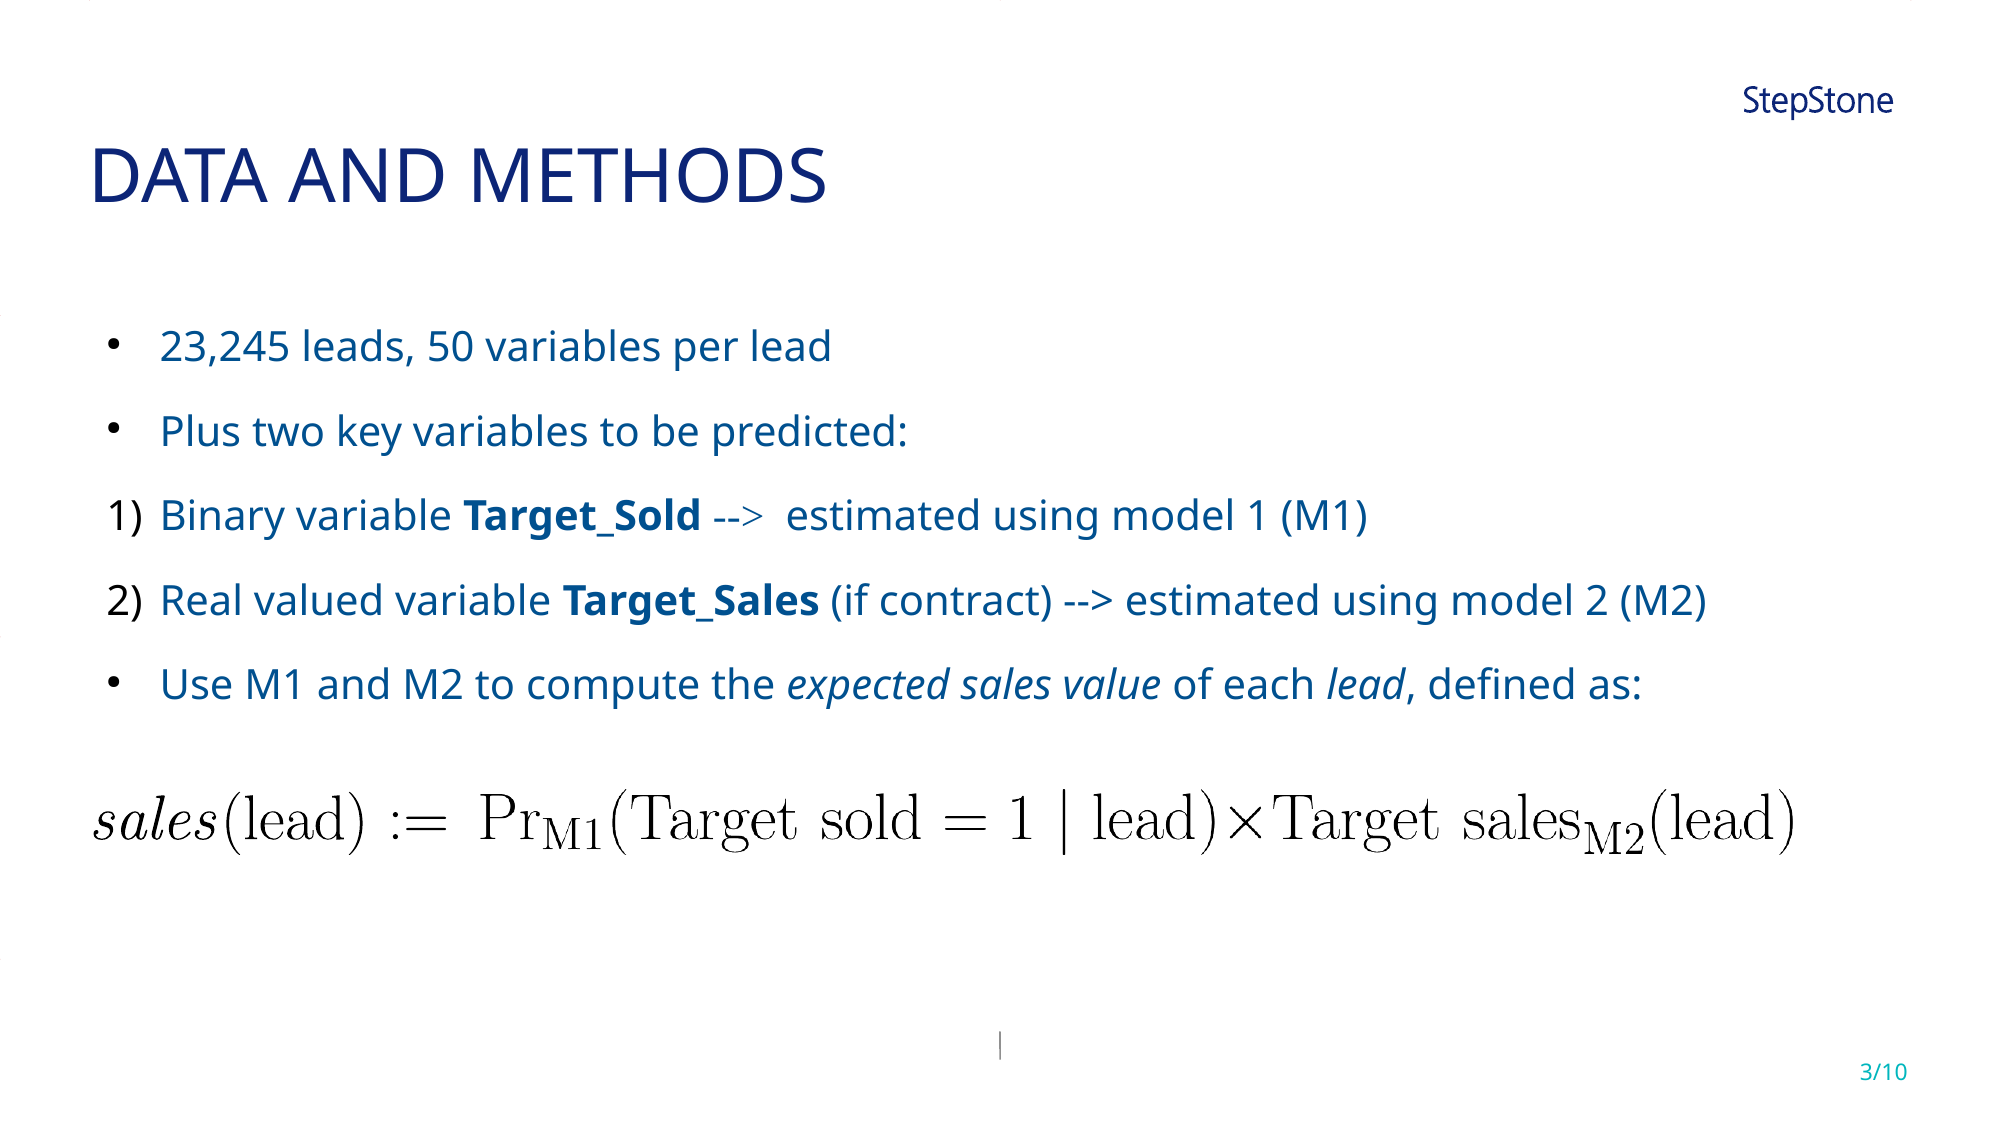

# DATA and MethodS
23,245 leads, 50 variables per lead
Plus two key variables to be predicted:
Binary variable Target_Sold --> estimated using model 1 (M1)
Real valued variable Target_Sales (if contract) --> estimated using model 2 (M2)
Use M1 and M2 to compute the expected sales value of each lead, defined as:
3/10